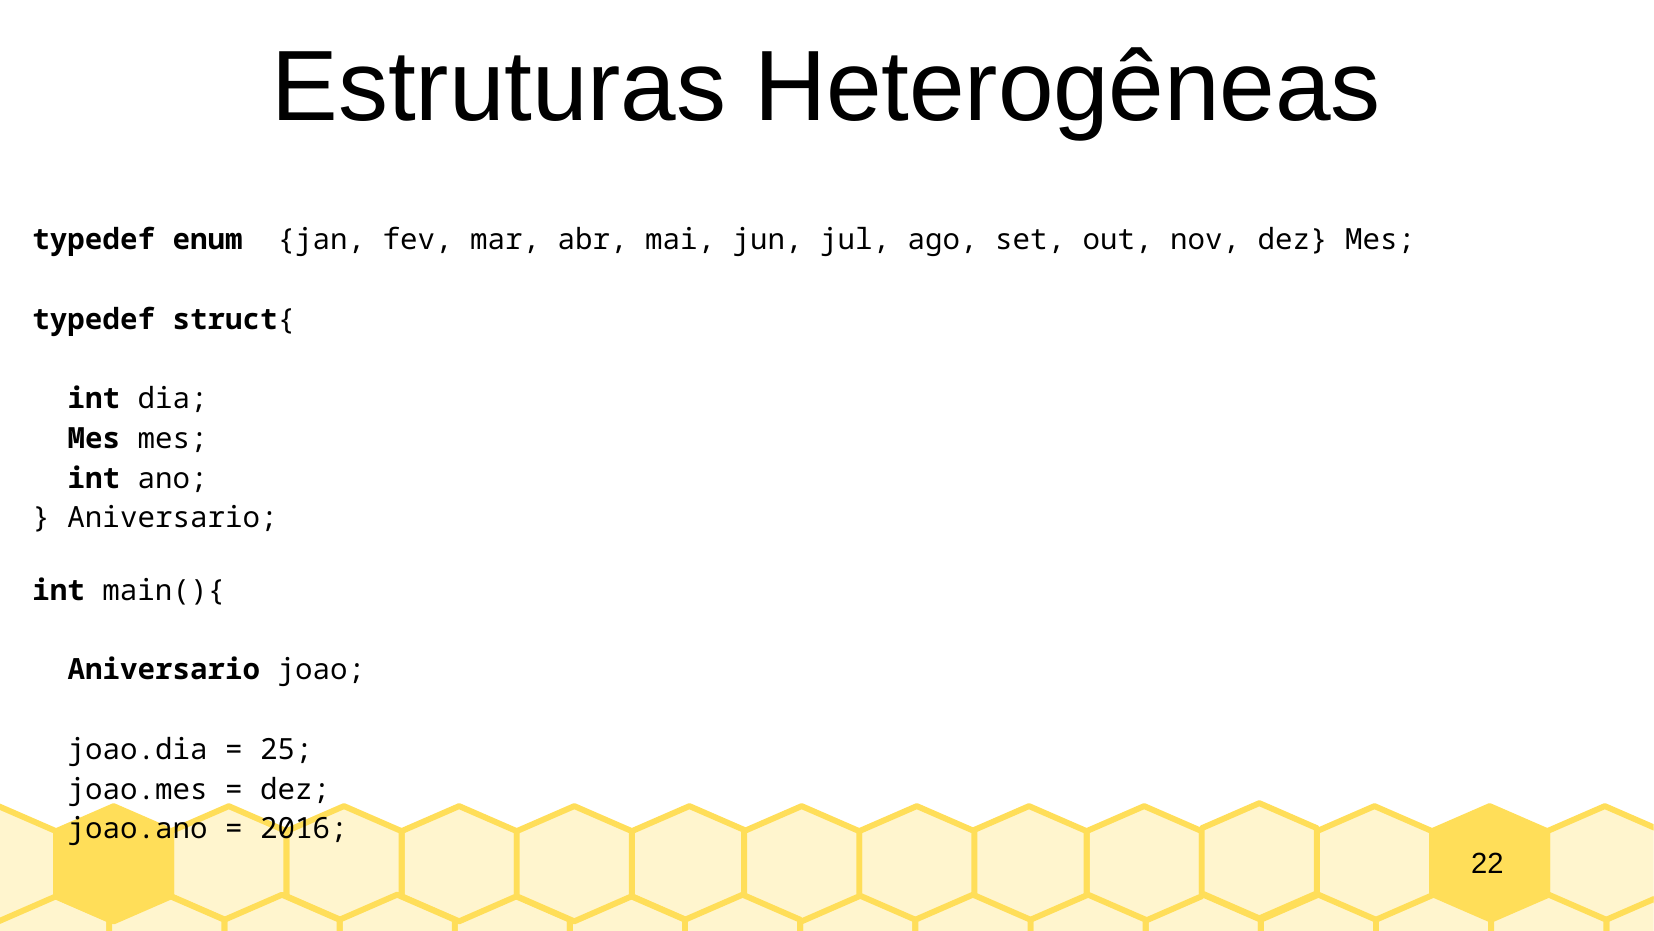

# Estruturas Heterogêneas
typedef enum {jan, fev, mar, abr, mai, jun, jul, ago, set, out, nov, dez} Mes;
typedef struct{
 int dia;
 Mes mes;
 int ano;
} Aniversario;
int main(){
 Aniversario joao;
 joao.dia = 25;
 joao.mes = dez;
 joao.ano = 2016;